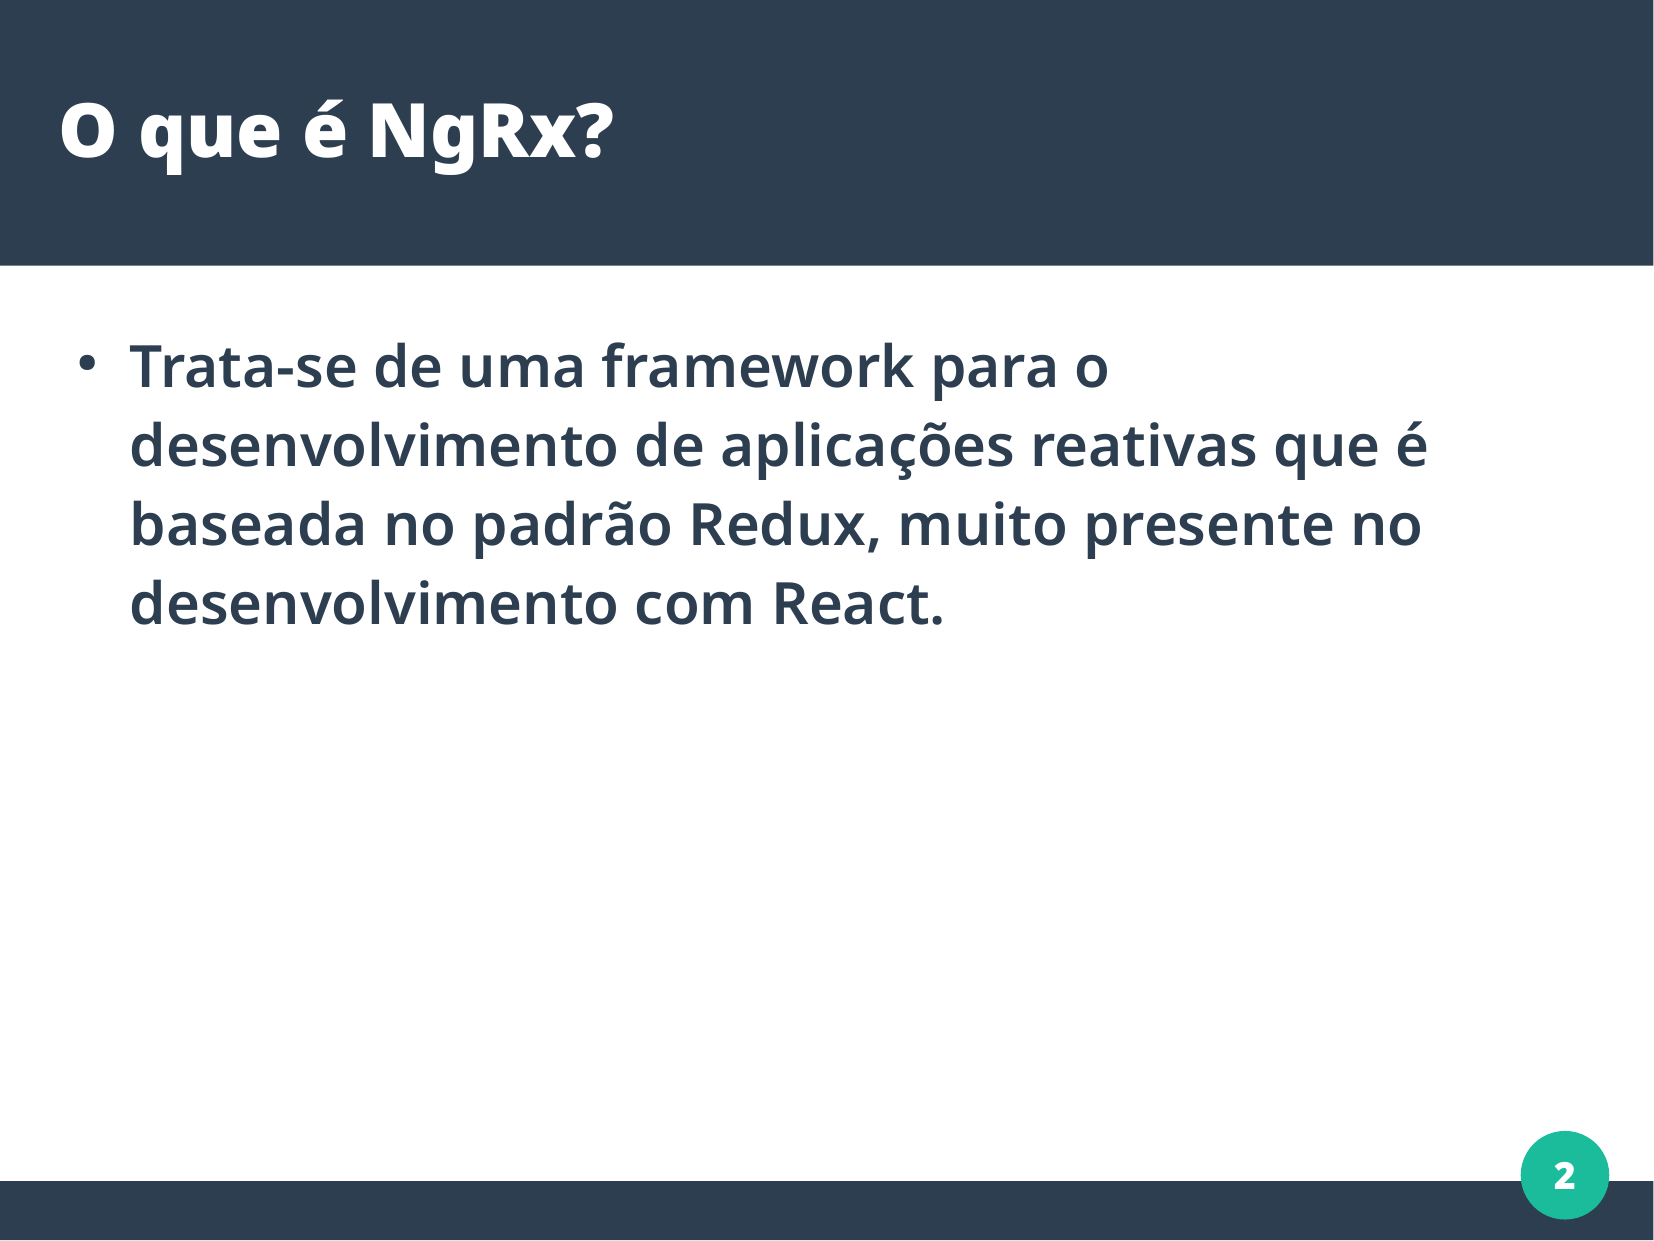

# O que é NgRx?
Trata-se de uma framework para o desenvolvimento de aplicações reativas que é baseada no padrão Redux, muito presente no desenvolvimento com React.
2